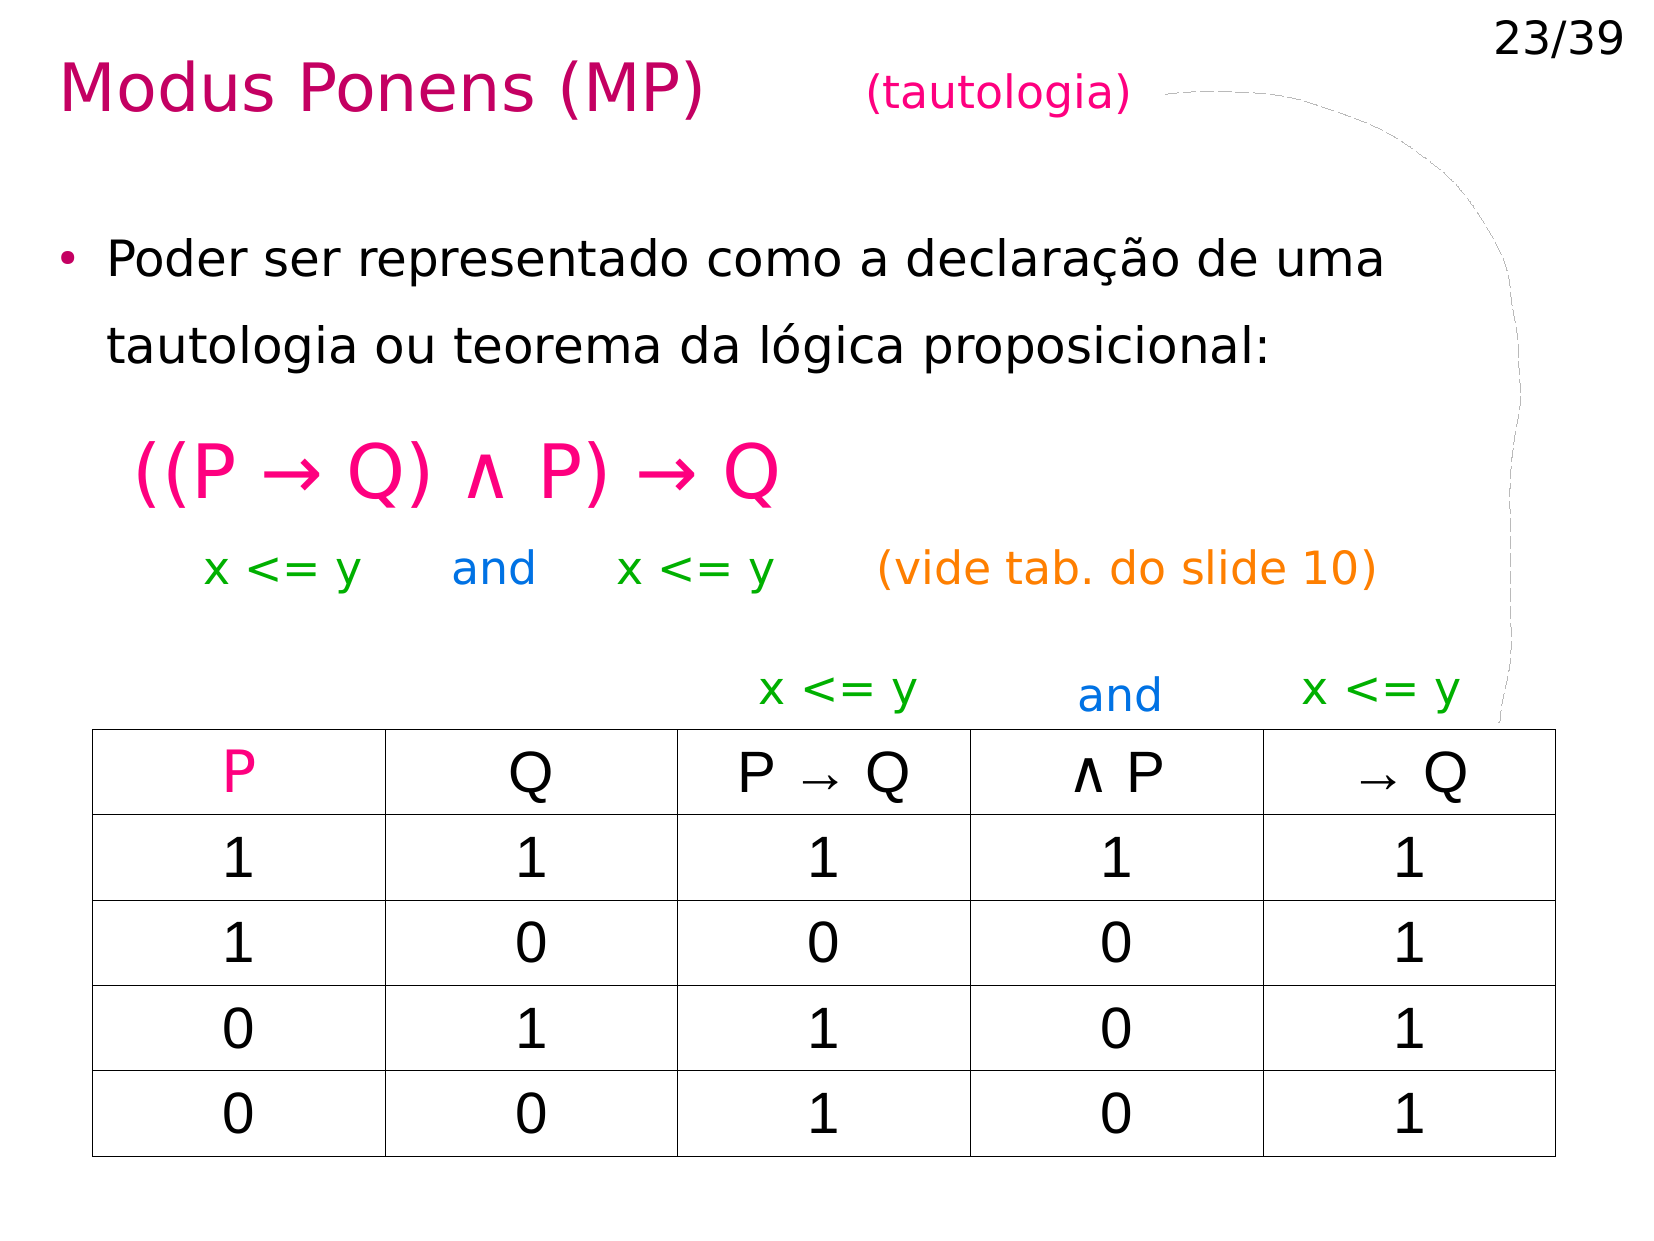

23
# Modus Ponens (MP)
(tautologia)
Poder ser representado como a declaração de uma tautologia ou teorema da lógica proposicional:
((P → Q) ∧ P) → Q
x <= y
and
x <= y
(vide tab. do slide 10)
x <= y
x <= y
and
| P | Q | P → Q | ∧ P | → Q |
| --- | --- | --- | --- | --- |
| 1 | 1 | 1 | 1 | 1 |
| 1 | 0 | 0 | 0 | 1 |
| 0 | 1 | 1 | 0 | 1 |
| 0 | 0 | 1 | 0 | 1 |